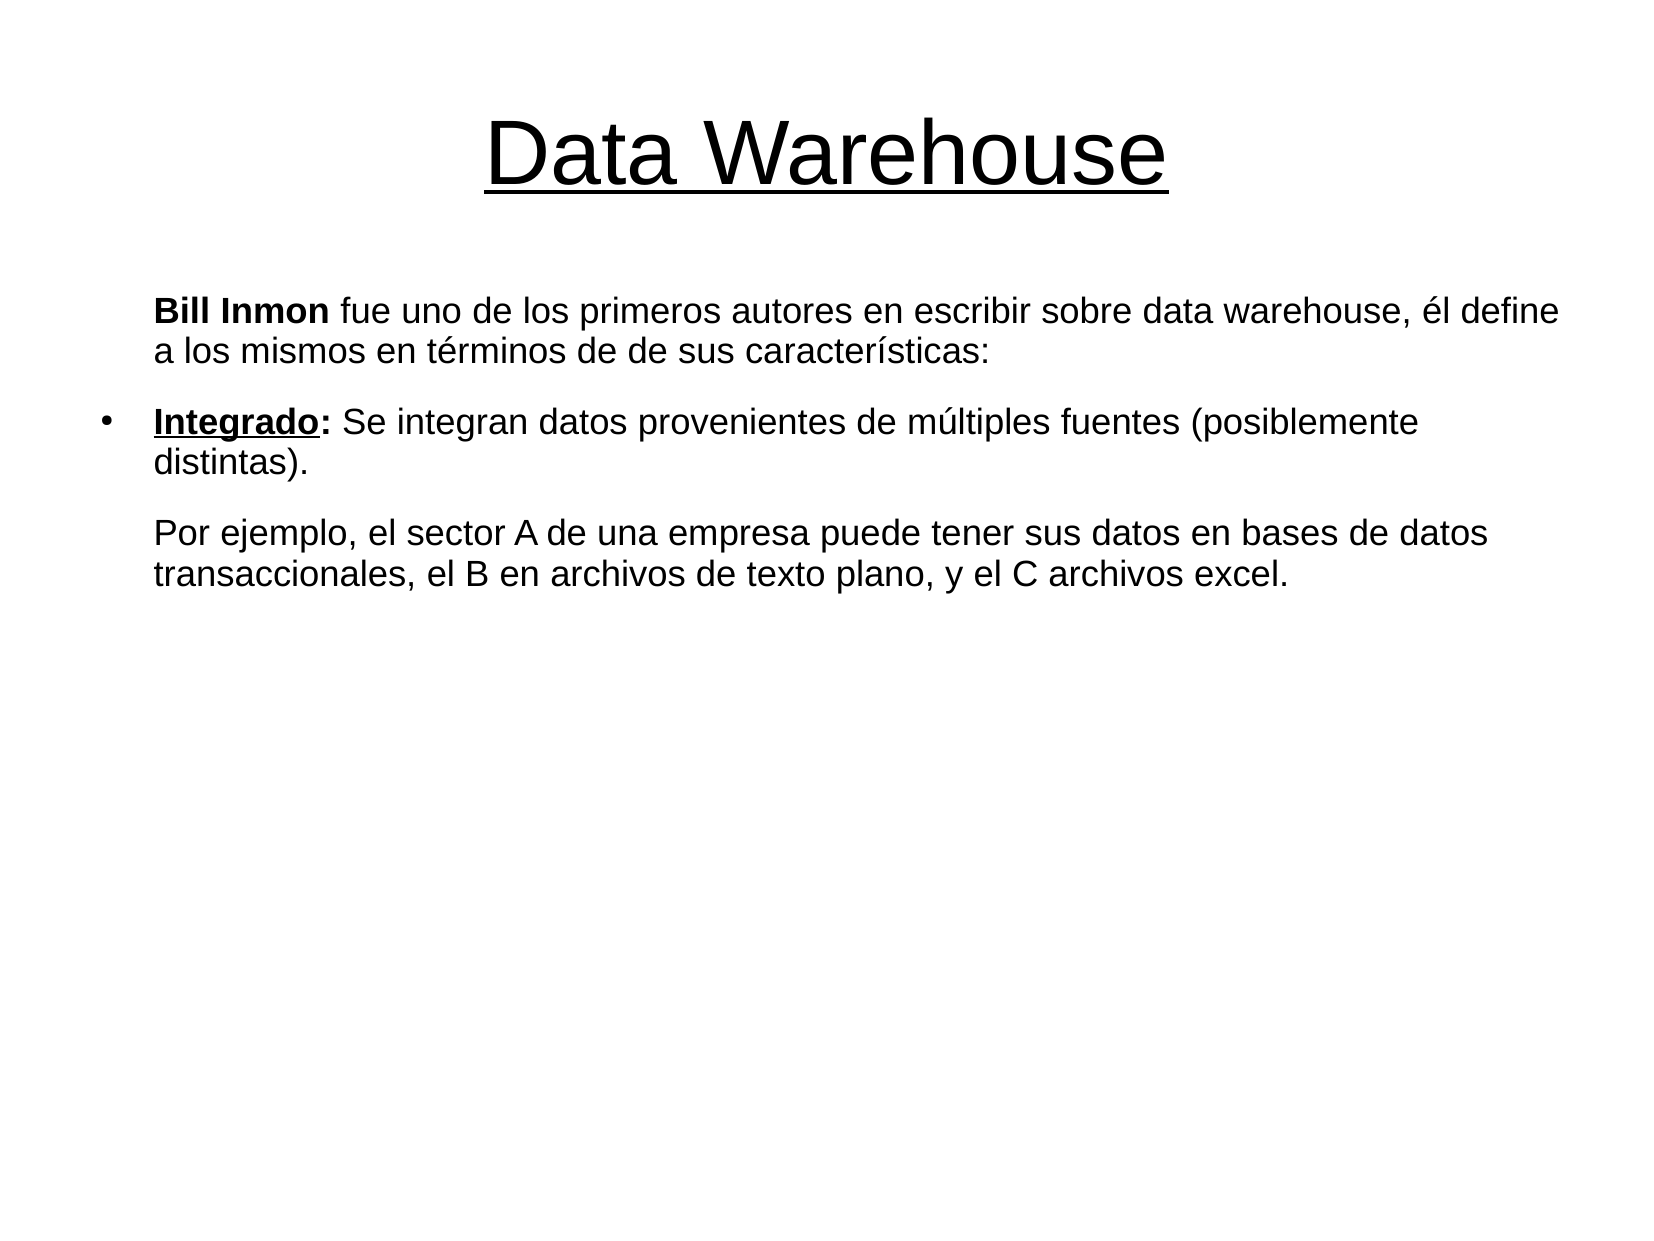

# Data Warehouse
Bill Inmon fue uno de los primeros autores en escribir sobre data warehouse, él define a los mismos en términos de de sus características:
Integrado: Se integran datos provenientes de múltiples fuentes (posiblemente distintas).
Por ejemplo, el sector A de una empresa puede tener sus datos en bases de datos transaccionales, el B en archivos de texto plano, y el C archivos excel.